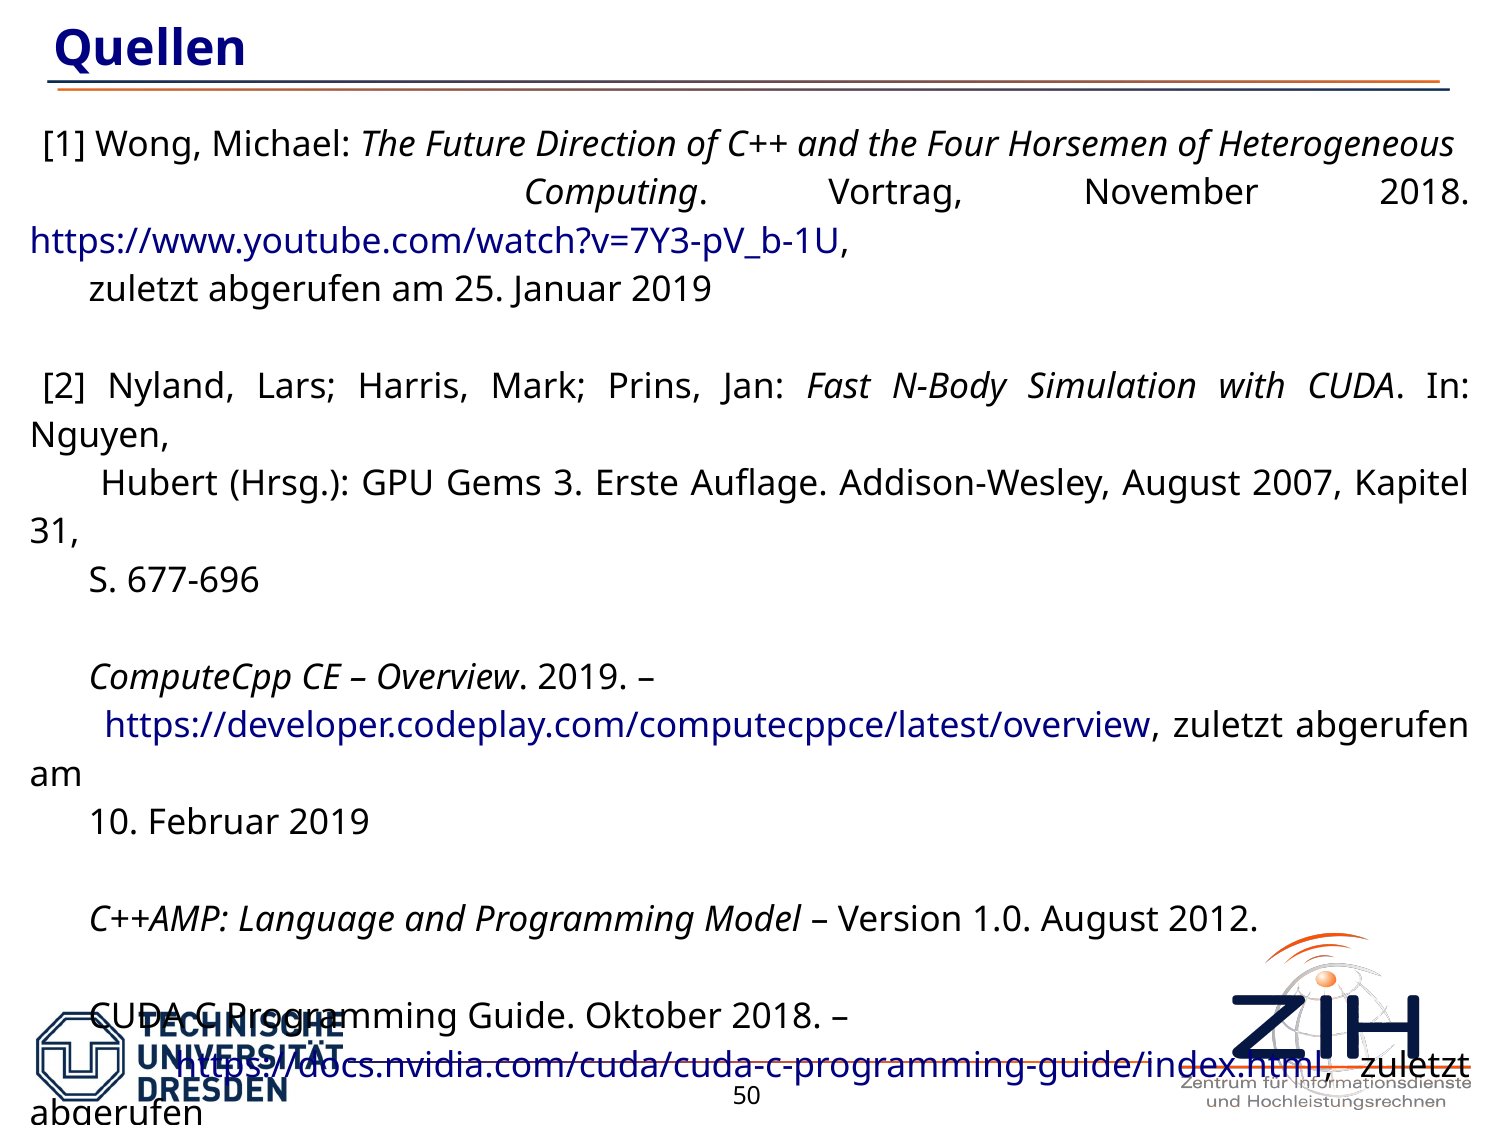

# Quellen
[1] Wong, Michael: The Future Direction of C++ and the Four Horsemen of Heterogeneous
 Computing. Vortrag, November 2018. https://www.youtube.com/watch?v=7Y3-pV_b-1U,
 zuletzt abgerufen am 25. Januar 2019
[2] Nyland, Lars; Harris, Mark; Prins, Jan: Fast N-Body Simulation with CUDA. In: Nguyen,
 Hubert (Hrsg.): GPU Gems 3. Erste Auflage. Addison-Wesley, August 2007, Kapitel 31,
 S. 677-696
 ComputeCpp CE – Overview. 2019. –
 https://developer.codeplay.com/computecppce/latest/overview, zuletzt abgerufen am
 10. Februar 2019
 C++AMP: Language and Programming Model – Version 1.0. August 2012.
 CUDA C Programming Guide. Oktober 2018. –
 https://docs.nvidia.com/cuda/cuda-c-programming-guide/index.html, zuletzt abgerufen
 am 26. Januar 2019
 HC API: Moving Beyond C++AMP for Accelerated GPU Computing. Dezember 2017 –
 https://scchan.github.io/hcc/index.html, zuletzt abgerufen am 03. Februar 2019
50